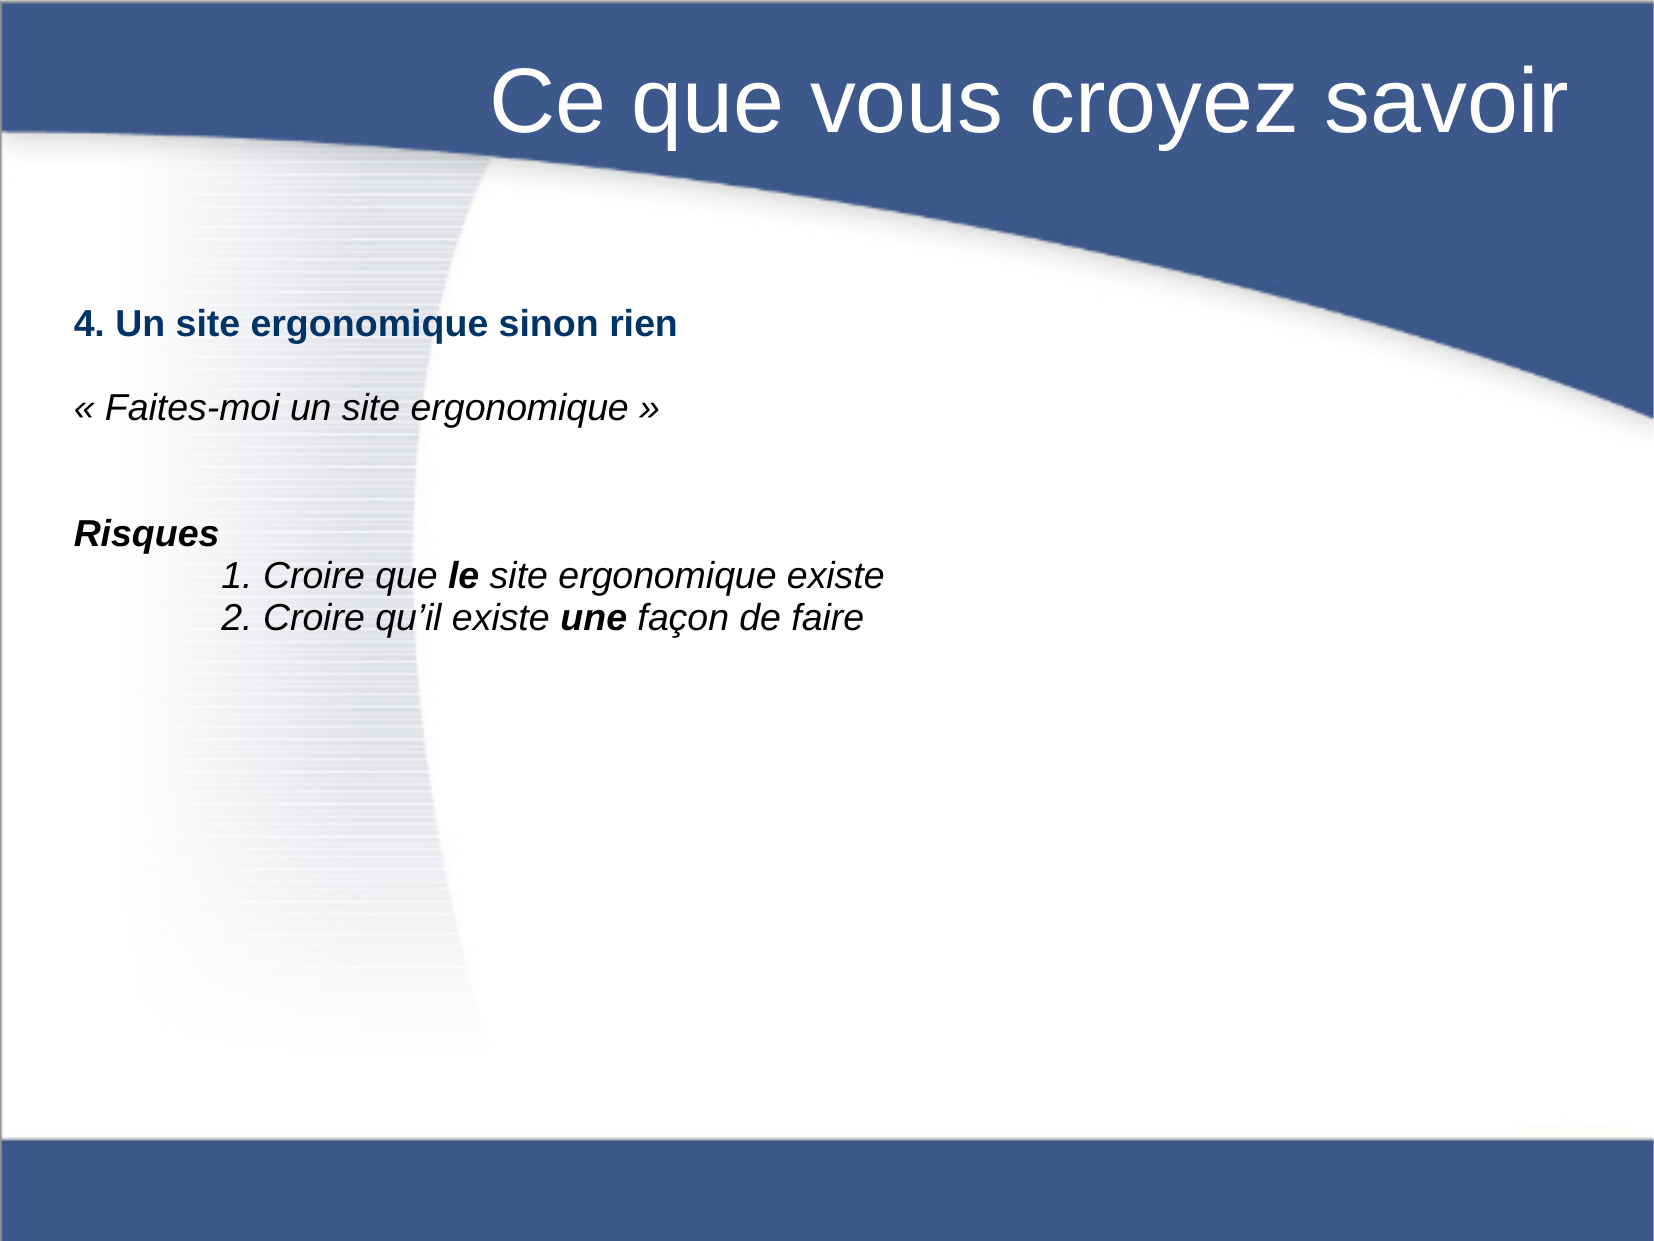

# Ce que vous croyez savoir
4. Un site ergonomique sinon rien
« Faites-moi un site ergonomique »
Risques
		1. Croire que le site ergonomique existe
		2. Croire qu’il existe une façon de faire